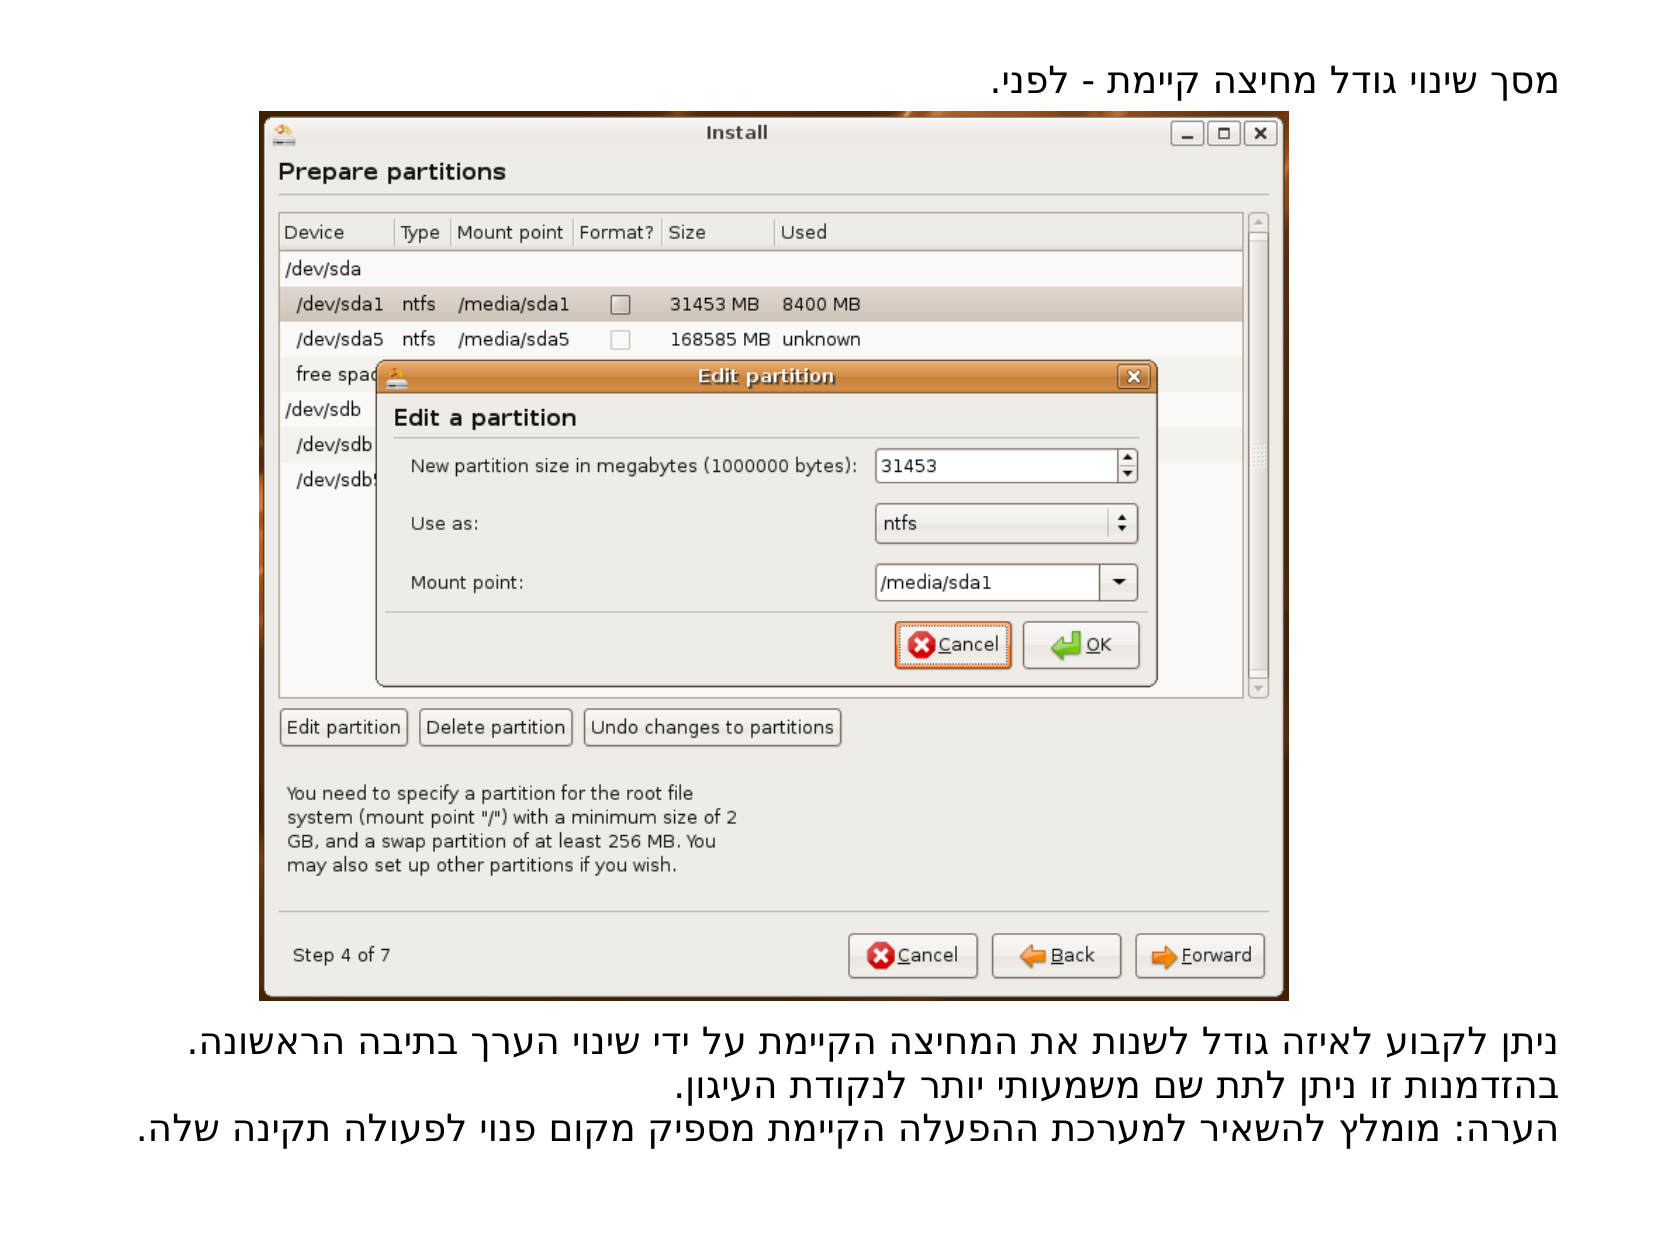

מסך שינוי גודל מחיצה קיימת - לפני.
ניתן לקבוע לאיזה גודל לשנות את המחיצה הקיימת על ידי שינוי הערך בתיבה הראשונה.
בהזדמנות זו ניתן לתת שם משמעותי יותר לנקודת העיגון.
הערה: מומלץ להשאיר למערכת ההפעלה הקיימת מספיק מקום פנוי לפעולה תקינה שלה.